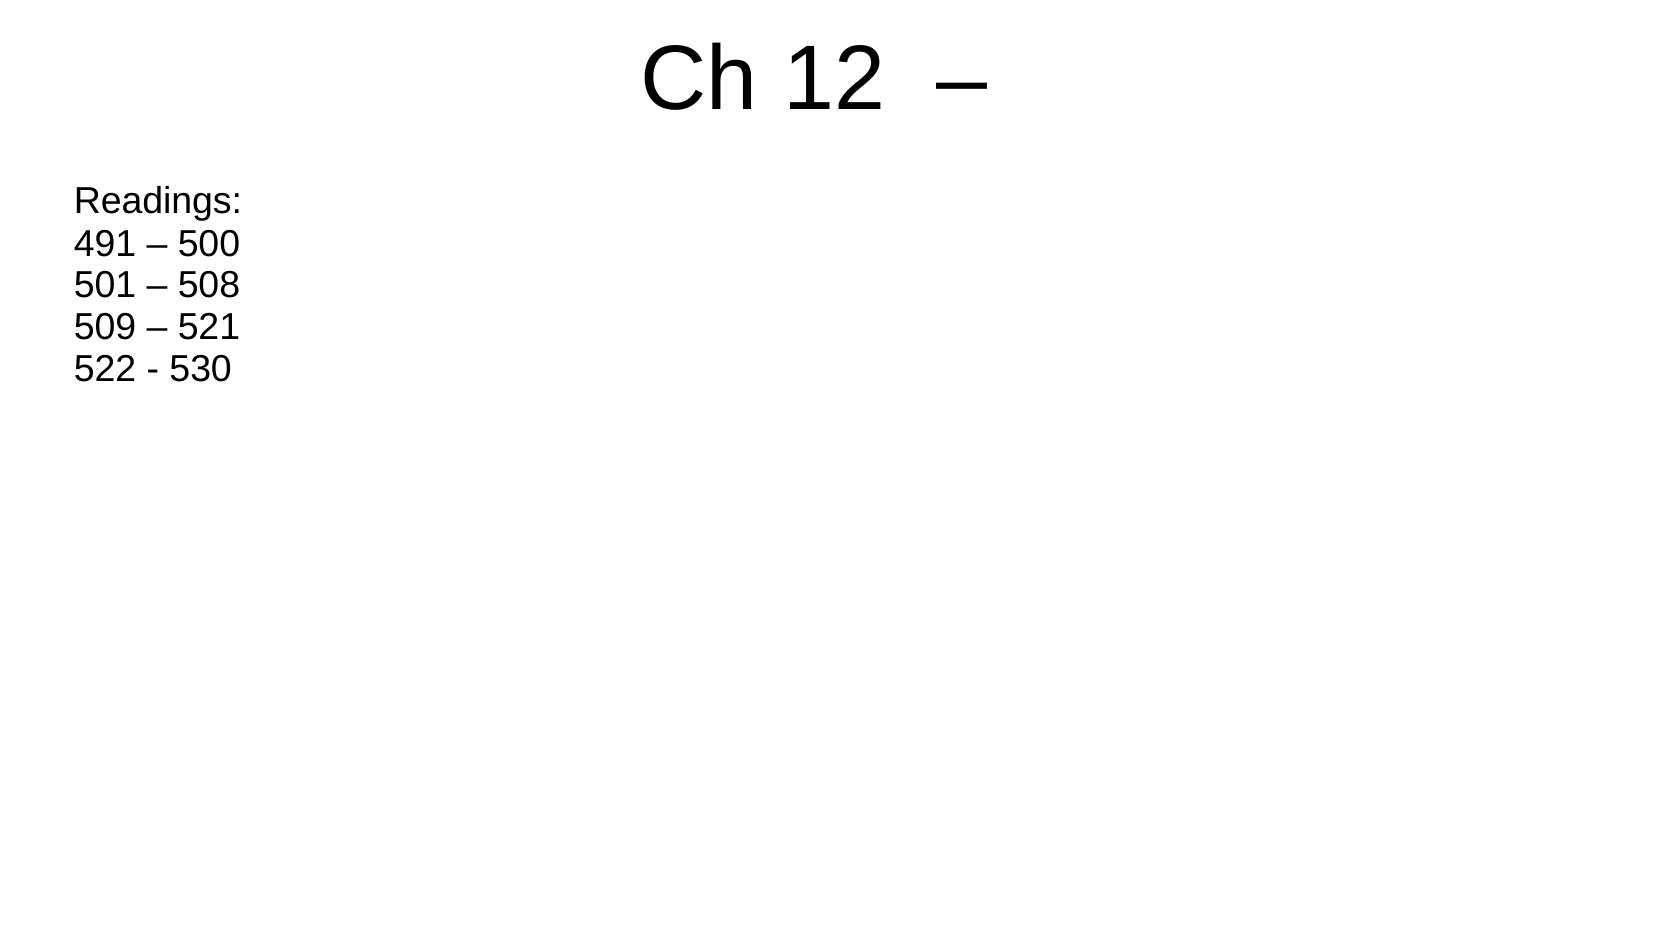

# Ch 12 –
Readings:
491 – 500
501 – 508
509 – 521
522 - 530